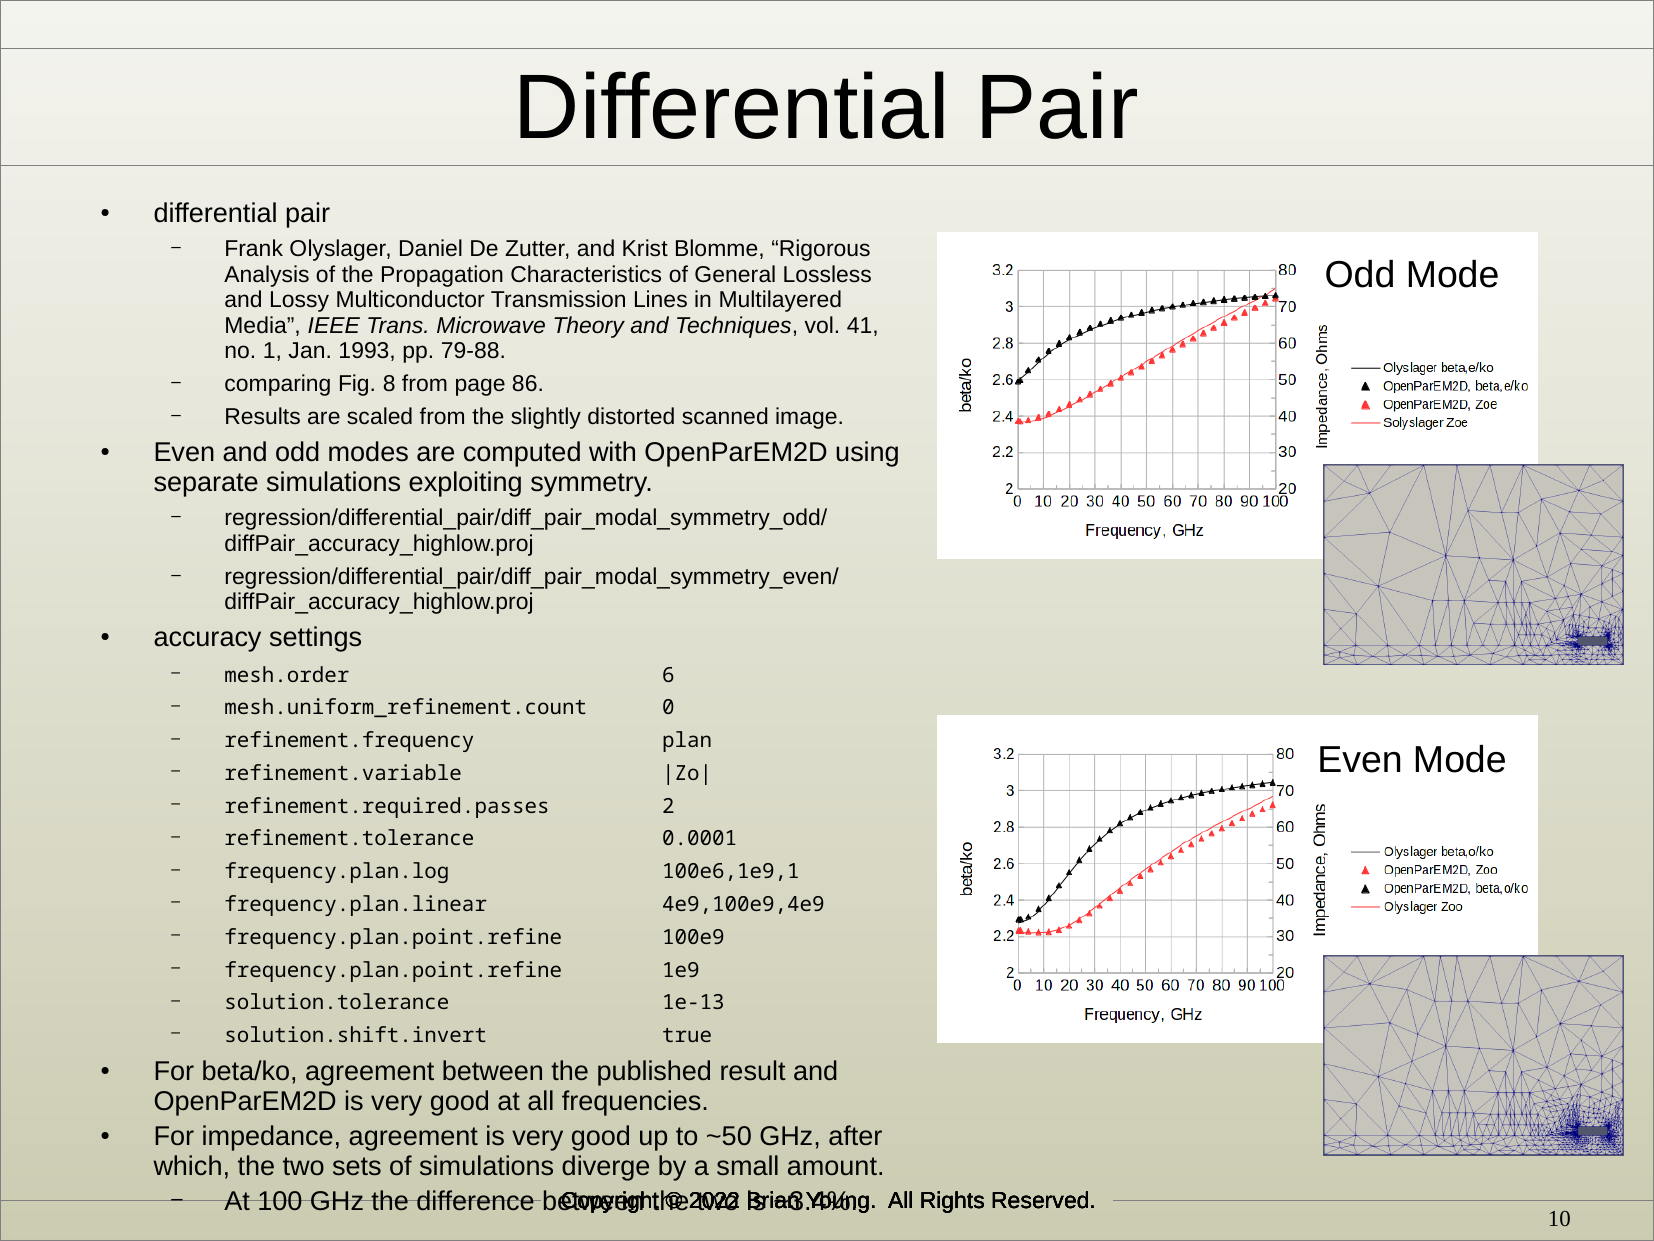

# Differential Pair
differential pair
Frank Olyslager, Daniel De Zutter, and Krist Blomme, “Rigorous Analysis of the Propagation Characteristics of General Lossless and Lossy Multiconductor Transmission Lines in Multilayered Media”, IEEE Trans. Microwave Theory and Techniques, vol. 41, no. 1, Jan. 1993, pp. 79-88.
comparing Fig. 8 from page 86.
Results are scaled from the slightly distorted scanned image.
Even and odd modes are computed with OpenParEM2D using separate simulations exploiting symmetry.
regression/differential_pair/diff_pair_modal_symmetry_odd/diffPair_accuracy_highlow.proj
regression/differential_pair/diff_pair_modal_symmetry_even/diffPair_accuracy_highlow.proj
accuracy settings
mesh.order 6
mesh.uniform_refinement.count 0
refinement.frequency plan
refinement.variable |Zo|
refinement.required.passes 2
refinement.tolerance 0.0001
frequency.plan.log 100e6,1e9,1
frequency.plan.linear 4e9,100e9,4e9
frequency.plan.point.refine 100e9
frequency.plan.point.refine 1e9
solution.tolerance 1e-13
solution.shift.invert true
For beta/ko, agreement between the published result and OpenParEM2D is very good at all frequencies.
For impedance, agreement is very good up to ~50 GHz, after which, the two sets of simulations diverge by a small amount.
At 100 GHz the difference between the two is ~3.4%.
Odd Mode
Even Mode
10